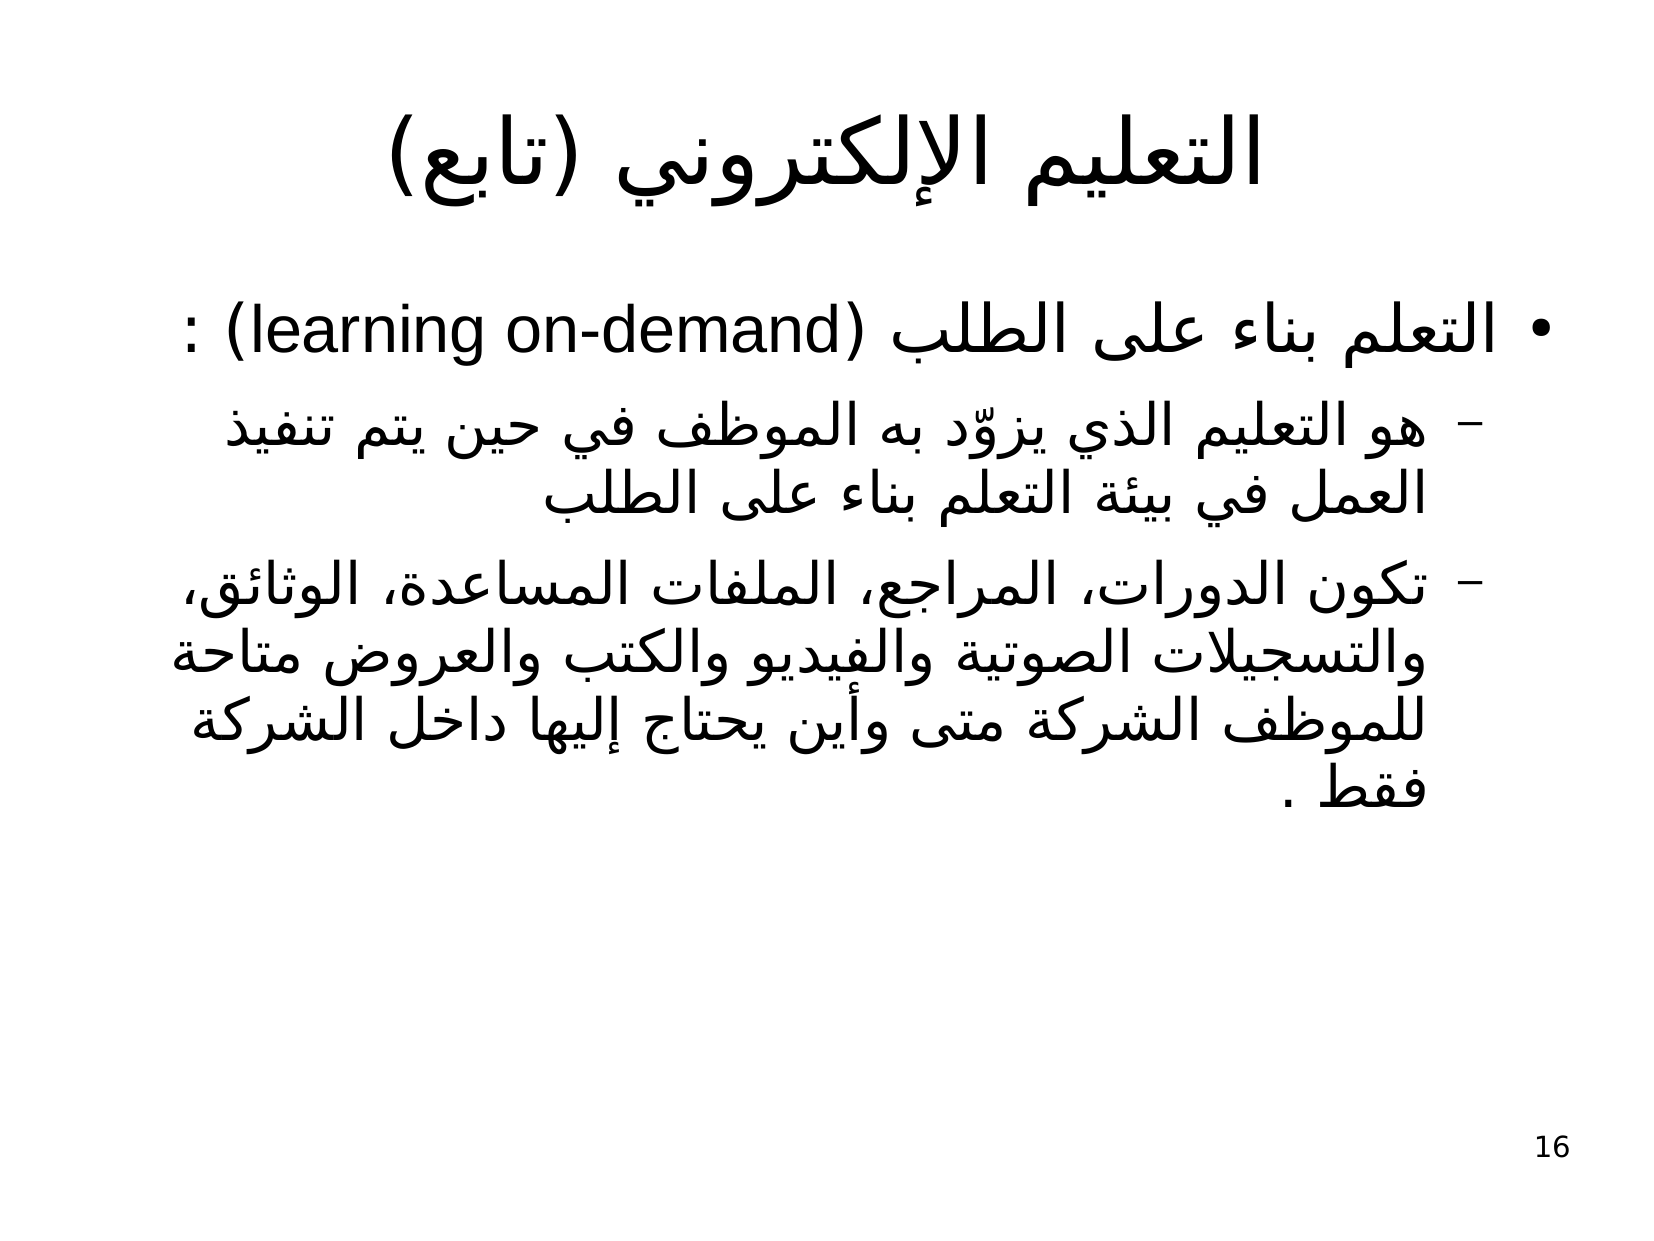

# التعليم الإلكتروني (تابع)
التعلم بناء على الطلب (learning on-demand) :
هو التعليم الذي يزوّد به الموظف في حين يتم تنفيذ العمل في بيئة التعلم بناء على الطلب
تكون الدورات، المراجع، الملفات المساعدة، الوثائق، والتسجيلات الصوتية والفيديو والكتب والعروض متاحة للموظف الشركة متى وأين يحتاج إليها داخل الشركة فقط .
16